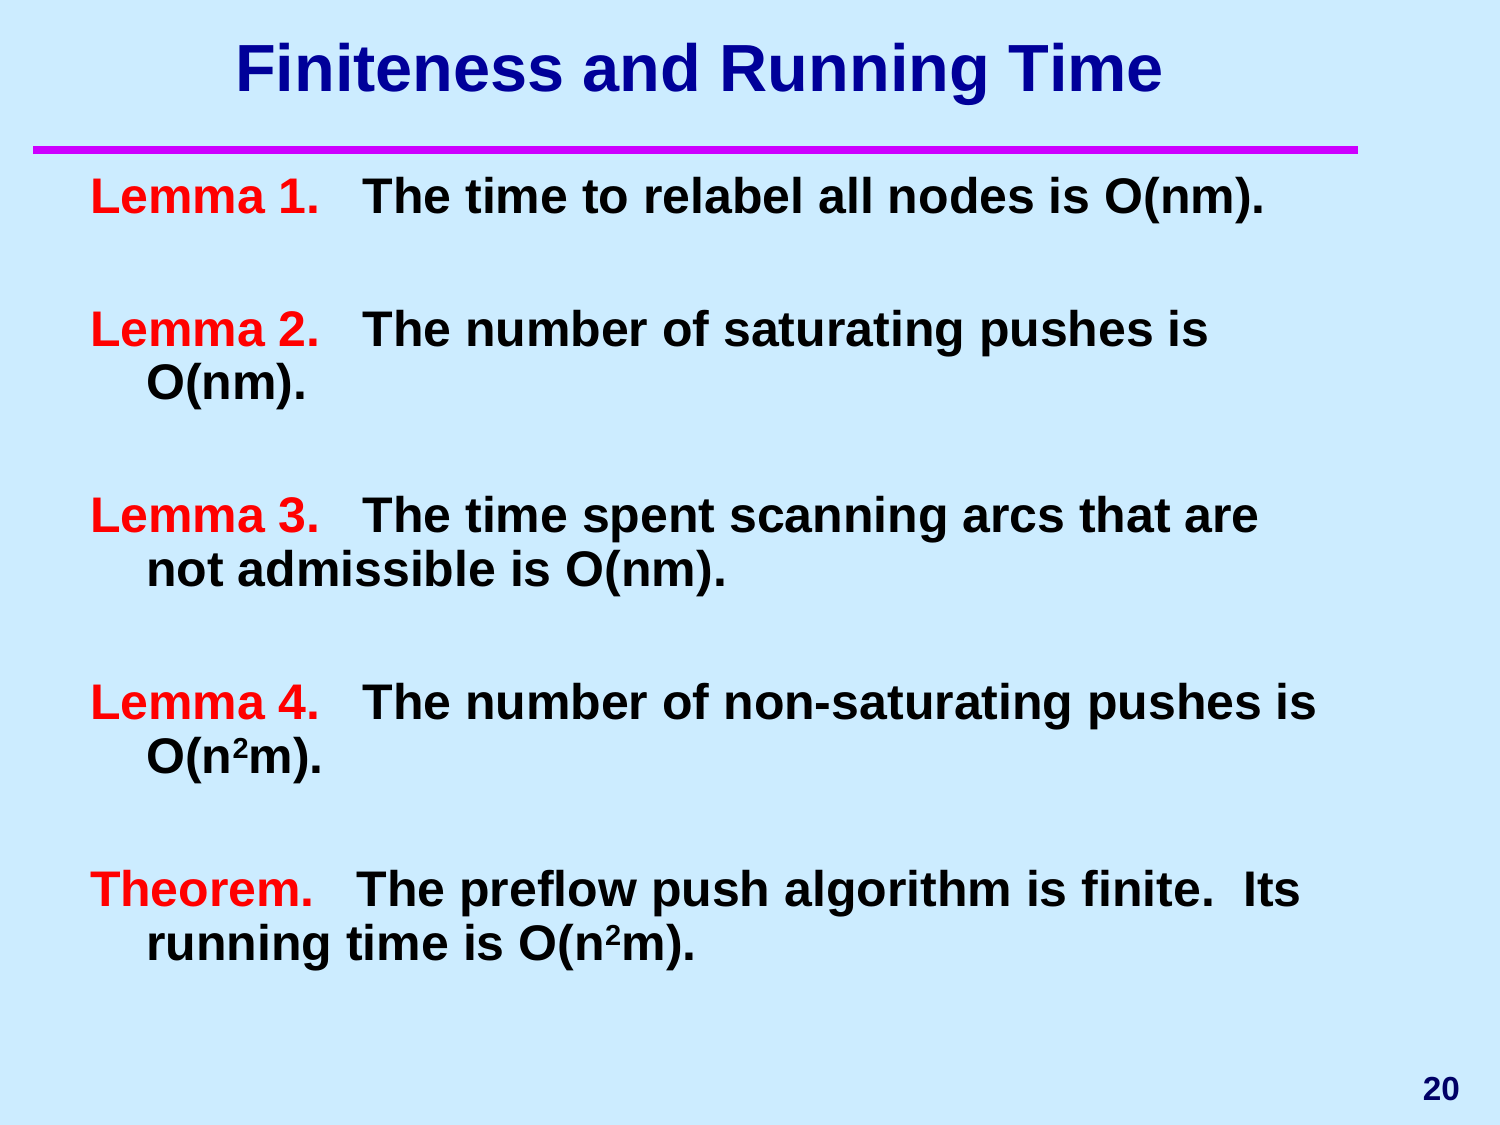

# Finiteness and Running Time
Lemma 1. The time to relabel all nodes is O(nm).
Lemma 2. The number of saturating pushes is O(nm).
Lemma 3. The time spent scanning arcs that are not admissible is O(nm).
Lemma 4. The number of non-saturating pushes is O(n2m).
Theorem. The preflow push algorithm is finite. Its running time is O(n2m).